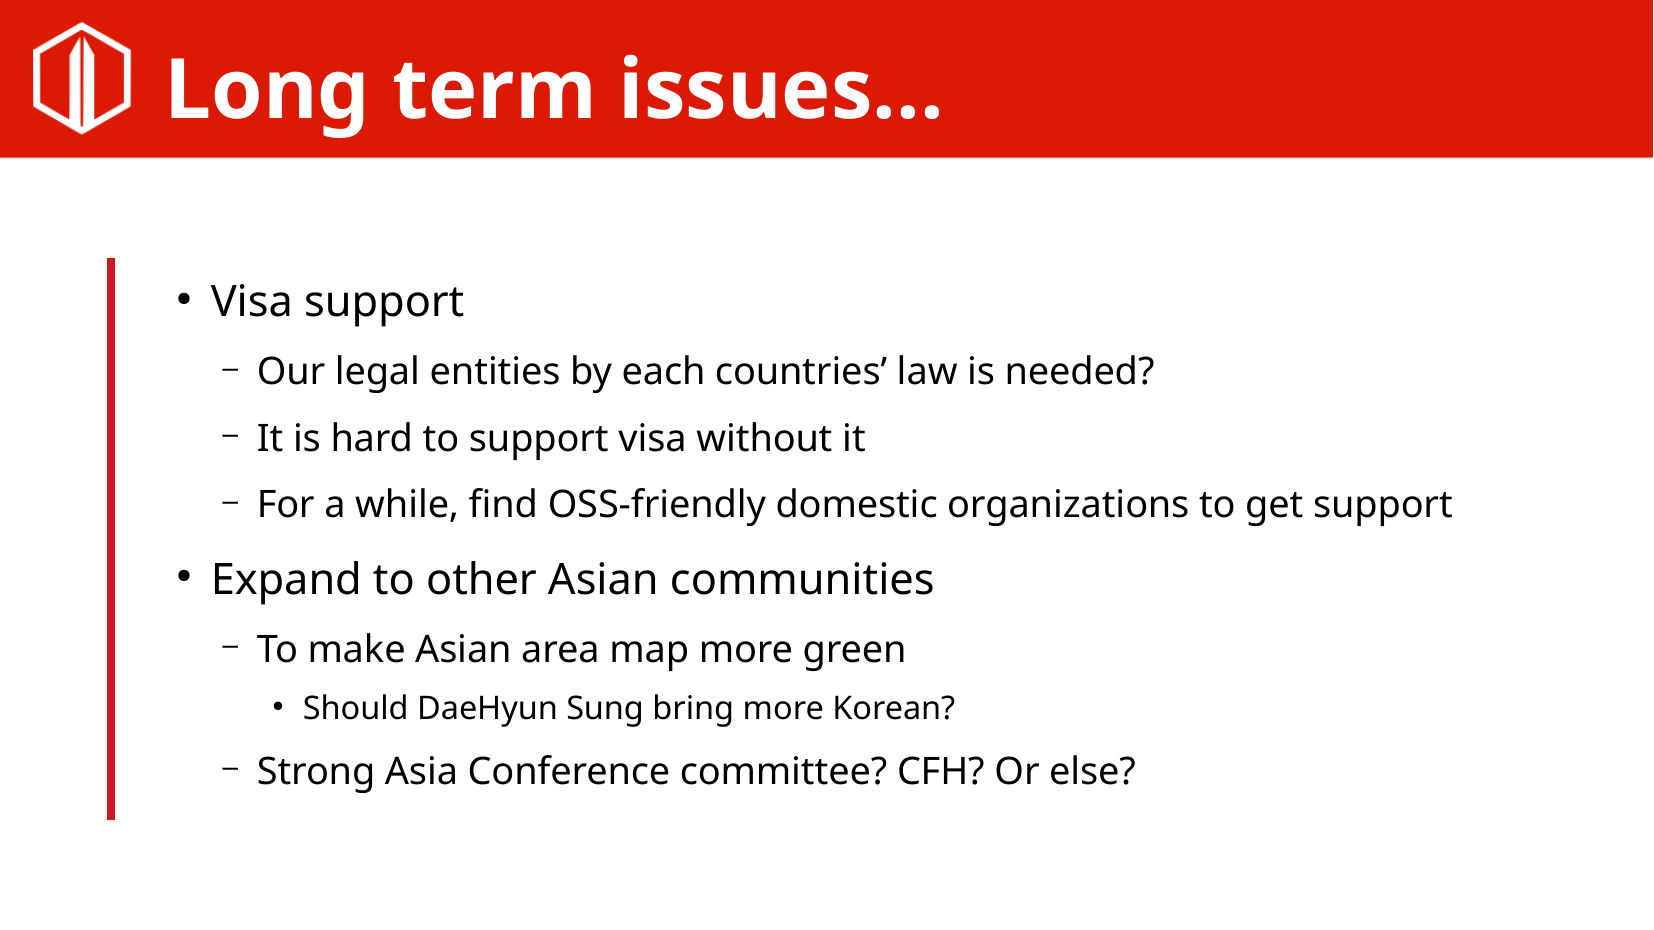

# Long term issues...
Visa support
Our legal entities by each countries’ law is needed?
It is hard to support visa without it
For a while, find OSS-friendly domestic organizations to get support
Expand to other Asian communities
To make Asian area map more green
Should DaeHyun Sung bring more Korean?
Strong Asia Conference committee? CFH? Or else?